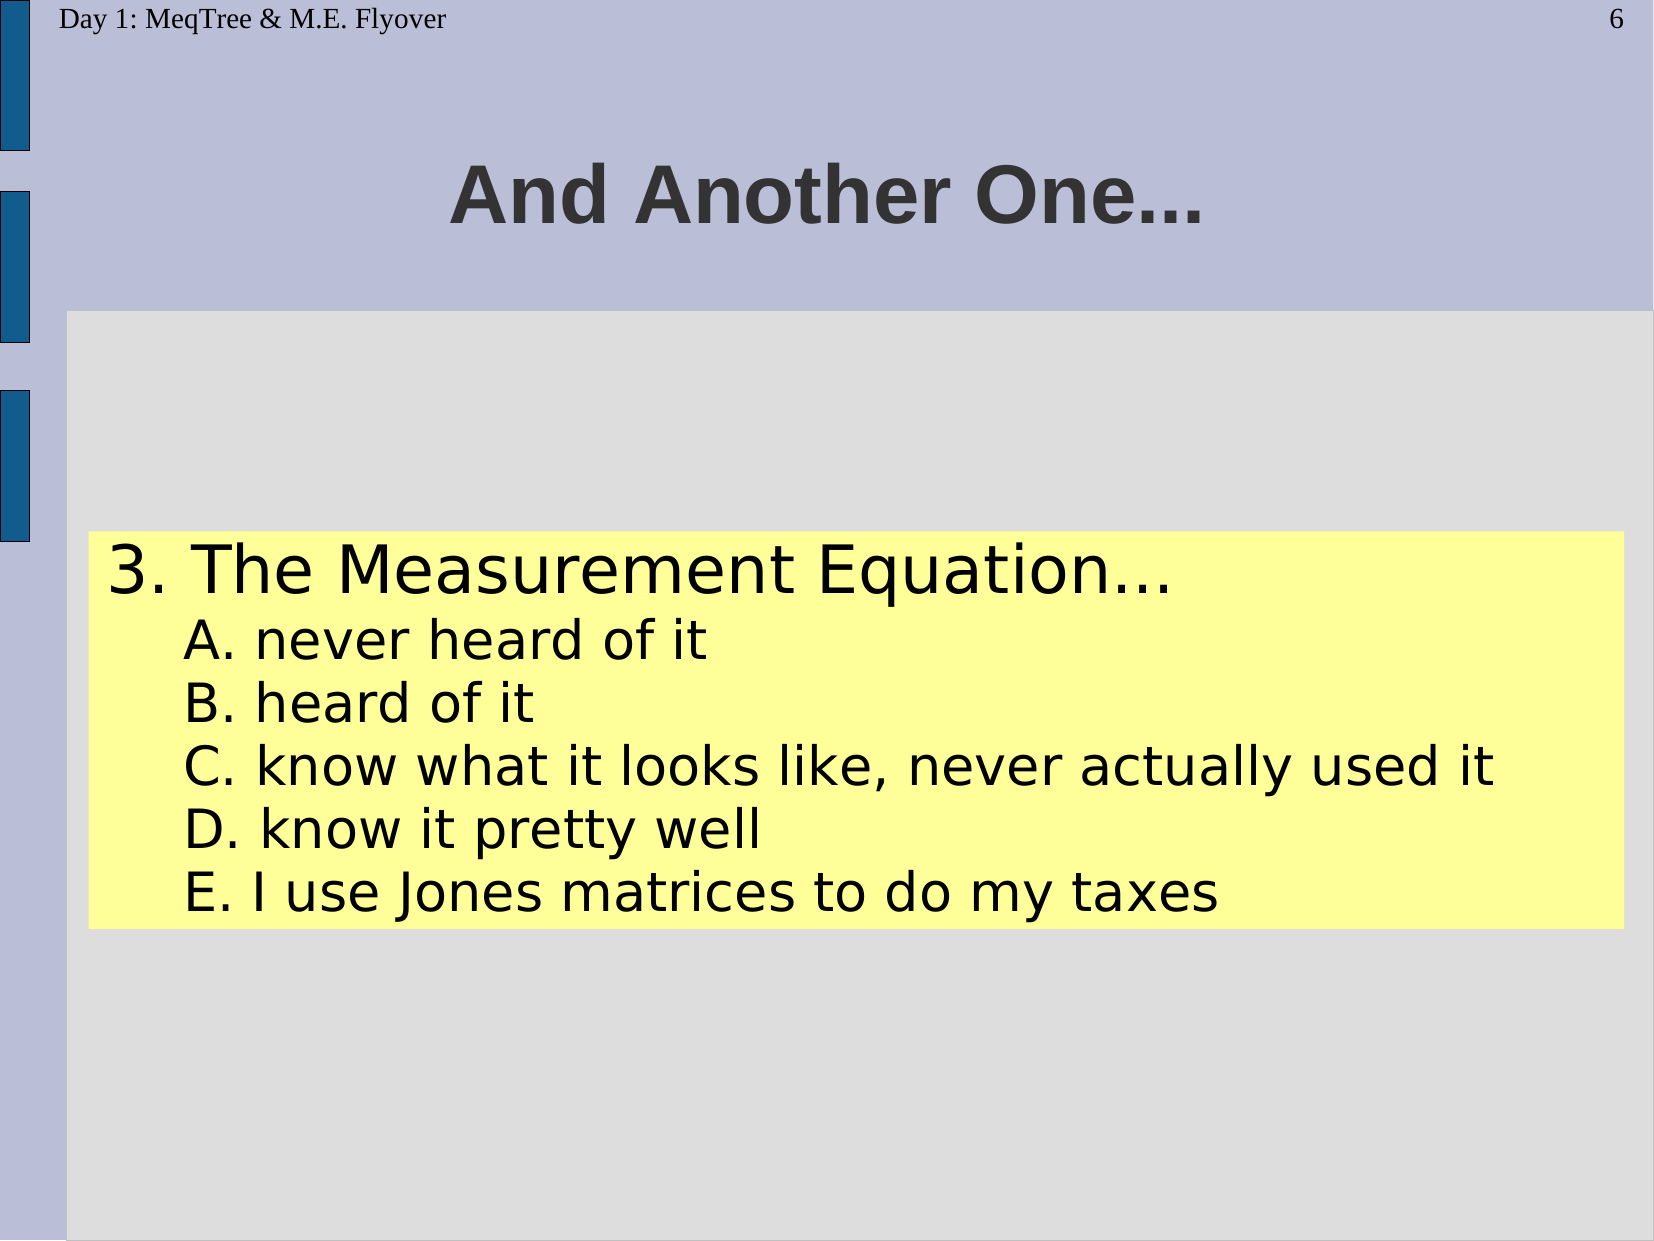

Day 1: MeqTree & M.E. Flyover
6
# And Another One...
3. The Measurement Equation...
A. never heard of it
B. heard of it
C. know what it looks like, never actually used it
D. know it pretty well
E. I use Jones matrices to do my taxes